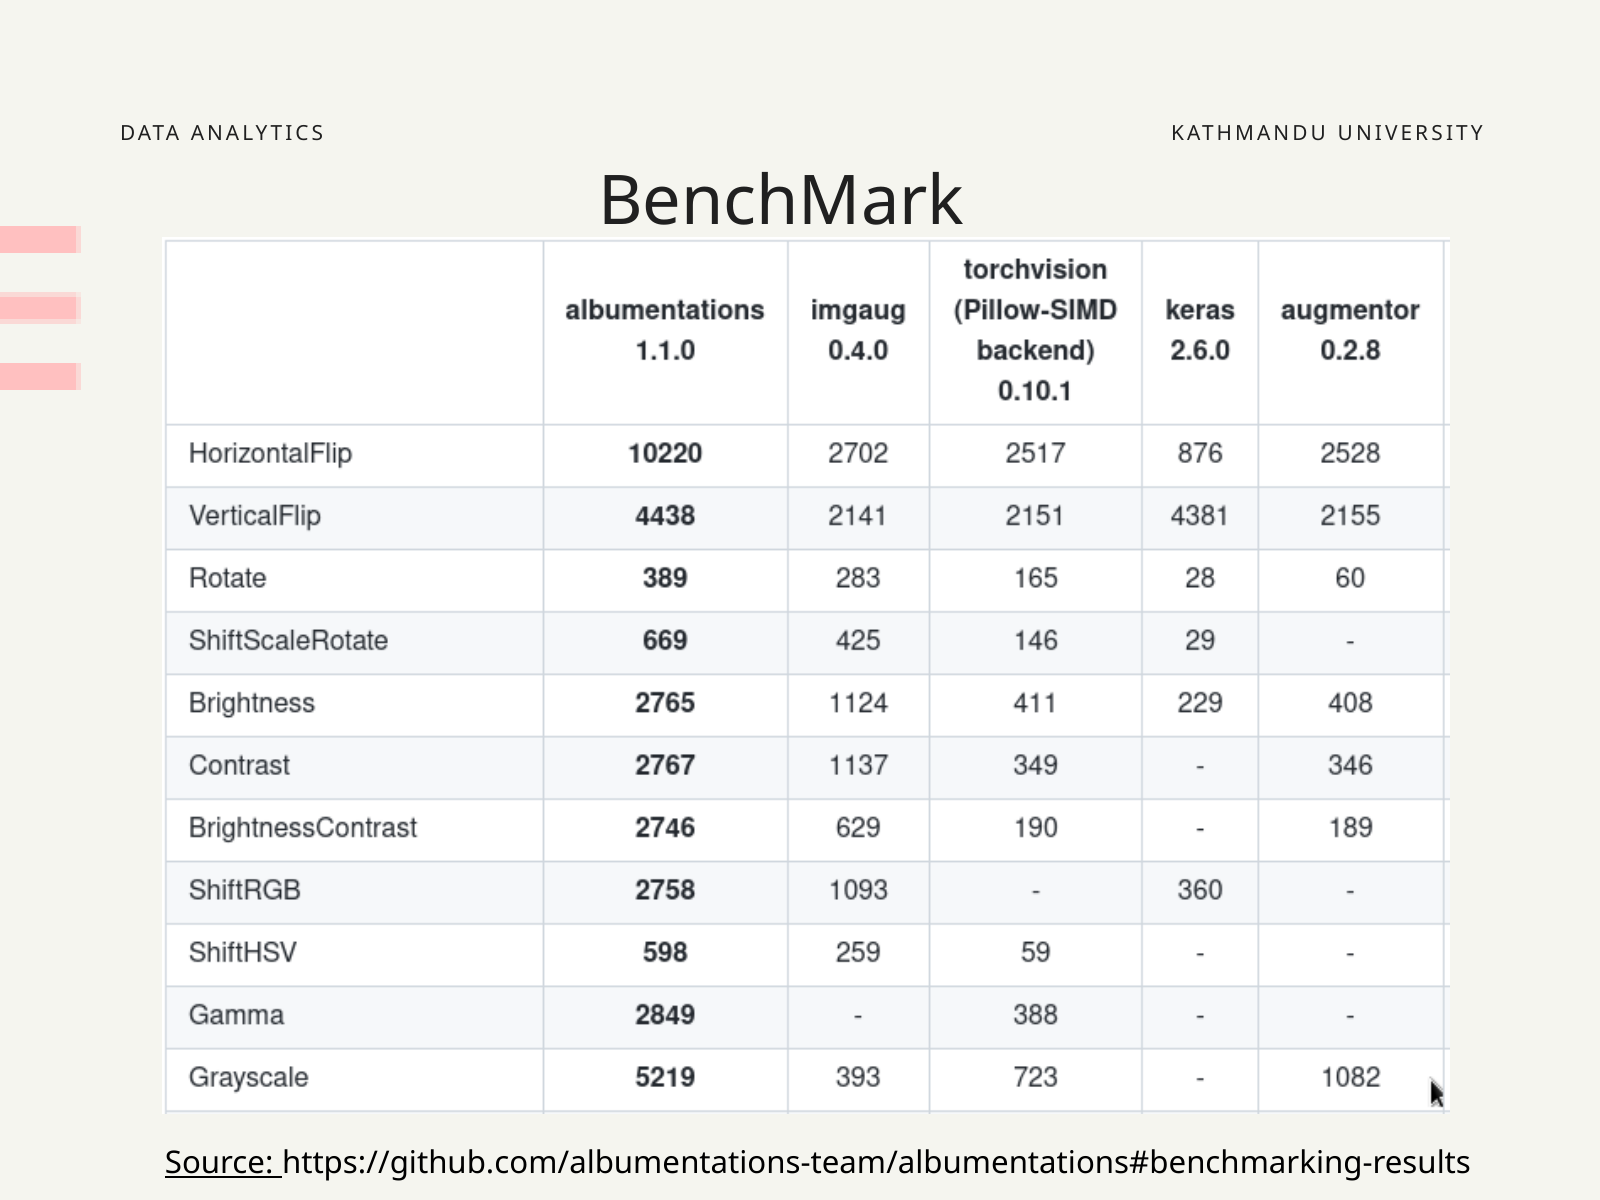

DATA ANALYTICS
KATHMANDU UNIVERSITY
BenchMark
Source: https://github.com/albumentations-team/albumentations#benchmarking-results